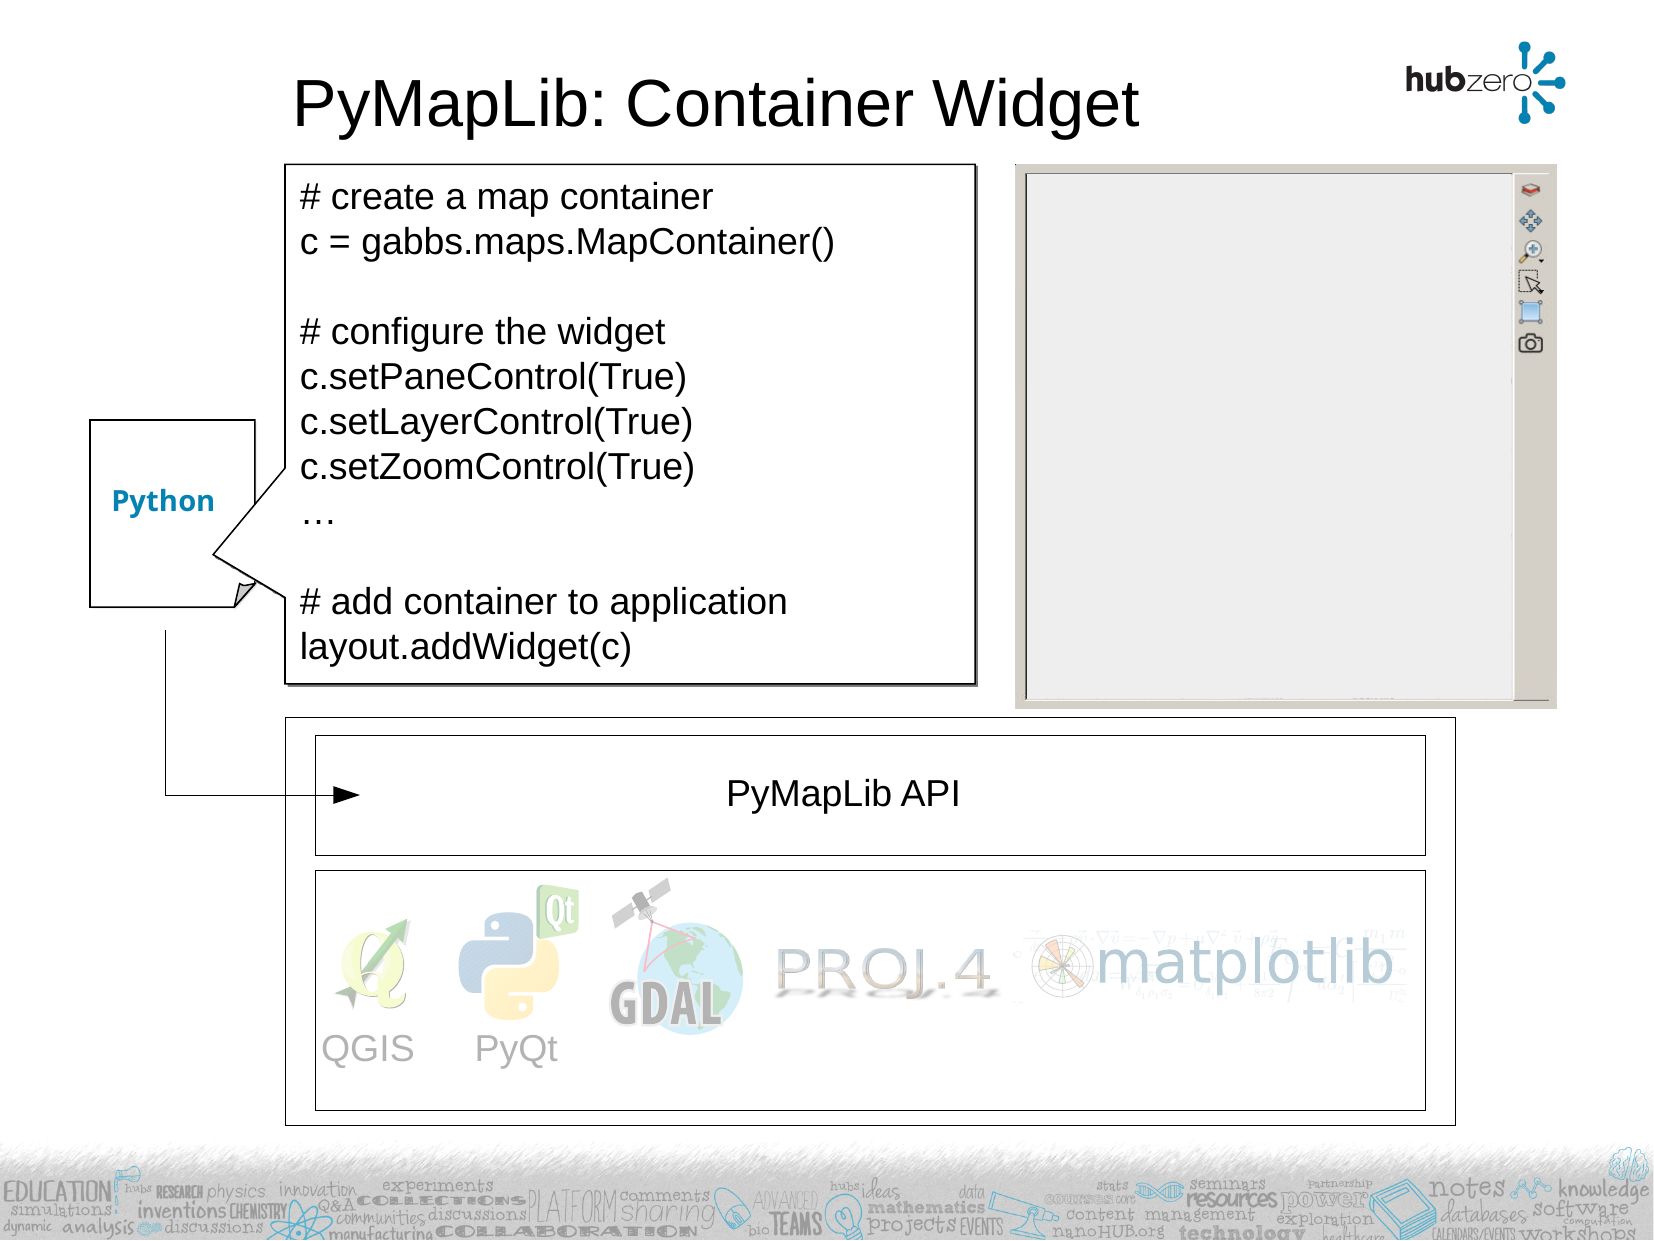

# PyMapLib: Container Widget
# create a map container
c = gabbs.maps.MapContainer()
# configure the widget
c.setPaneControl(True)
c.setLayerControl(True)
c.setZoomControl(True)
…
# add container to application
layout.addWidget(c)
Python
PyMapLib API
QGIS
PyQt